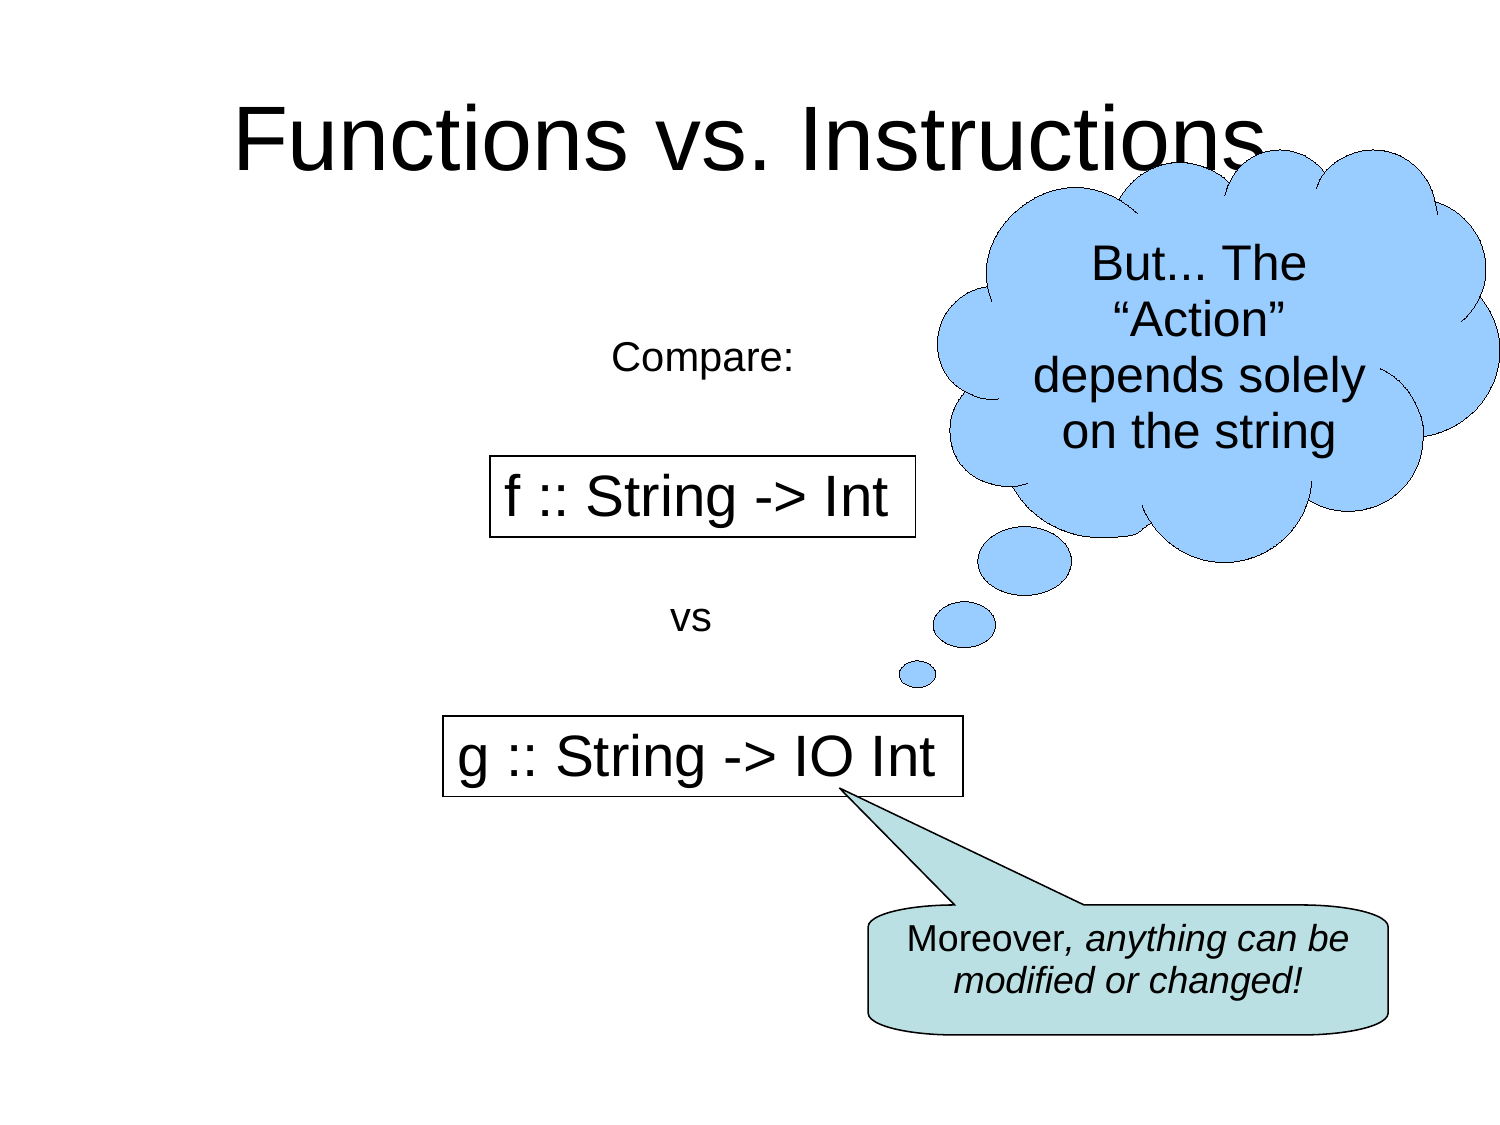

# Functions vs. Instructions
But... The “Action” depends solely on the string
Compare:
f :: String -> Int
vs
g :: String -> IO Int
Moreover, anything can be modified or changed!